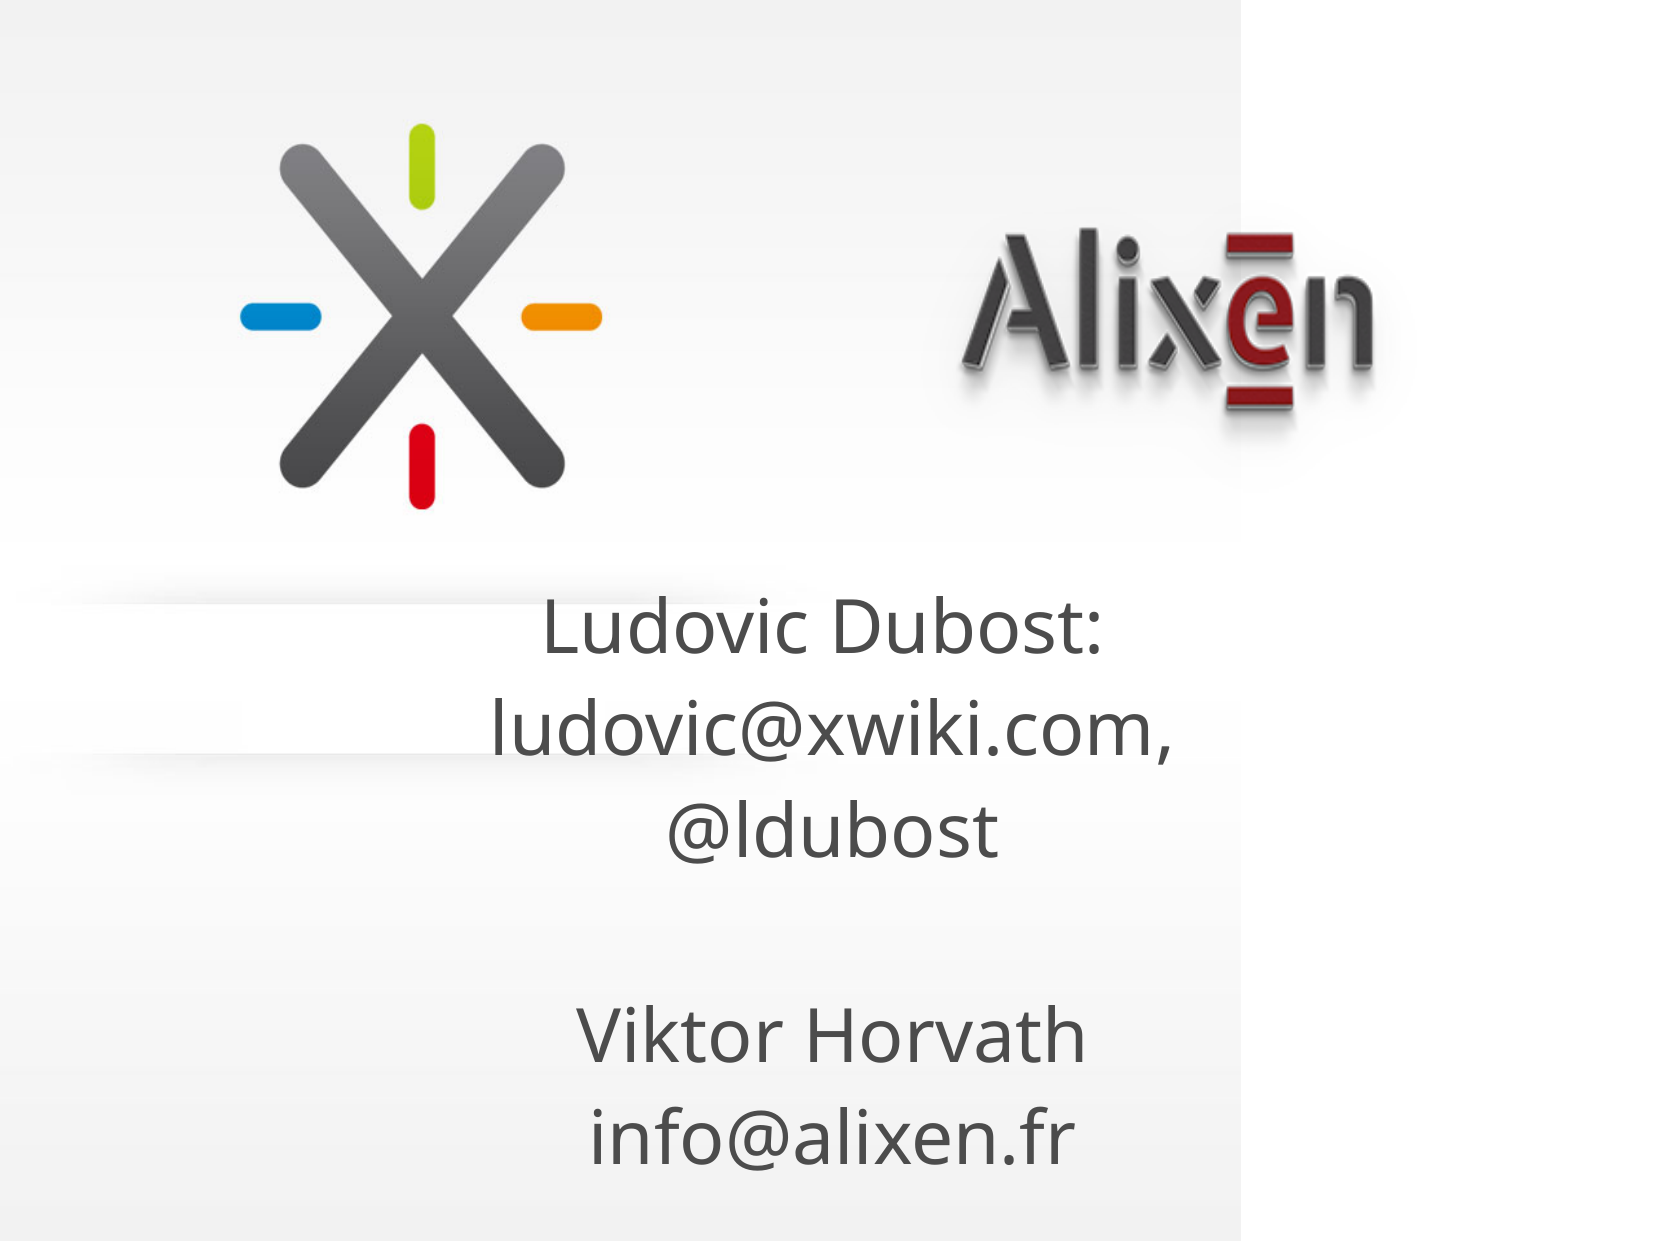

# Ludovic Dubost: ludovic@xwiki.com, @ldubost Viktor Horvath info@alixen.fr